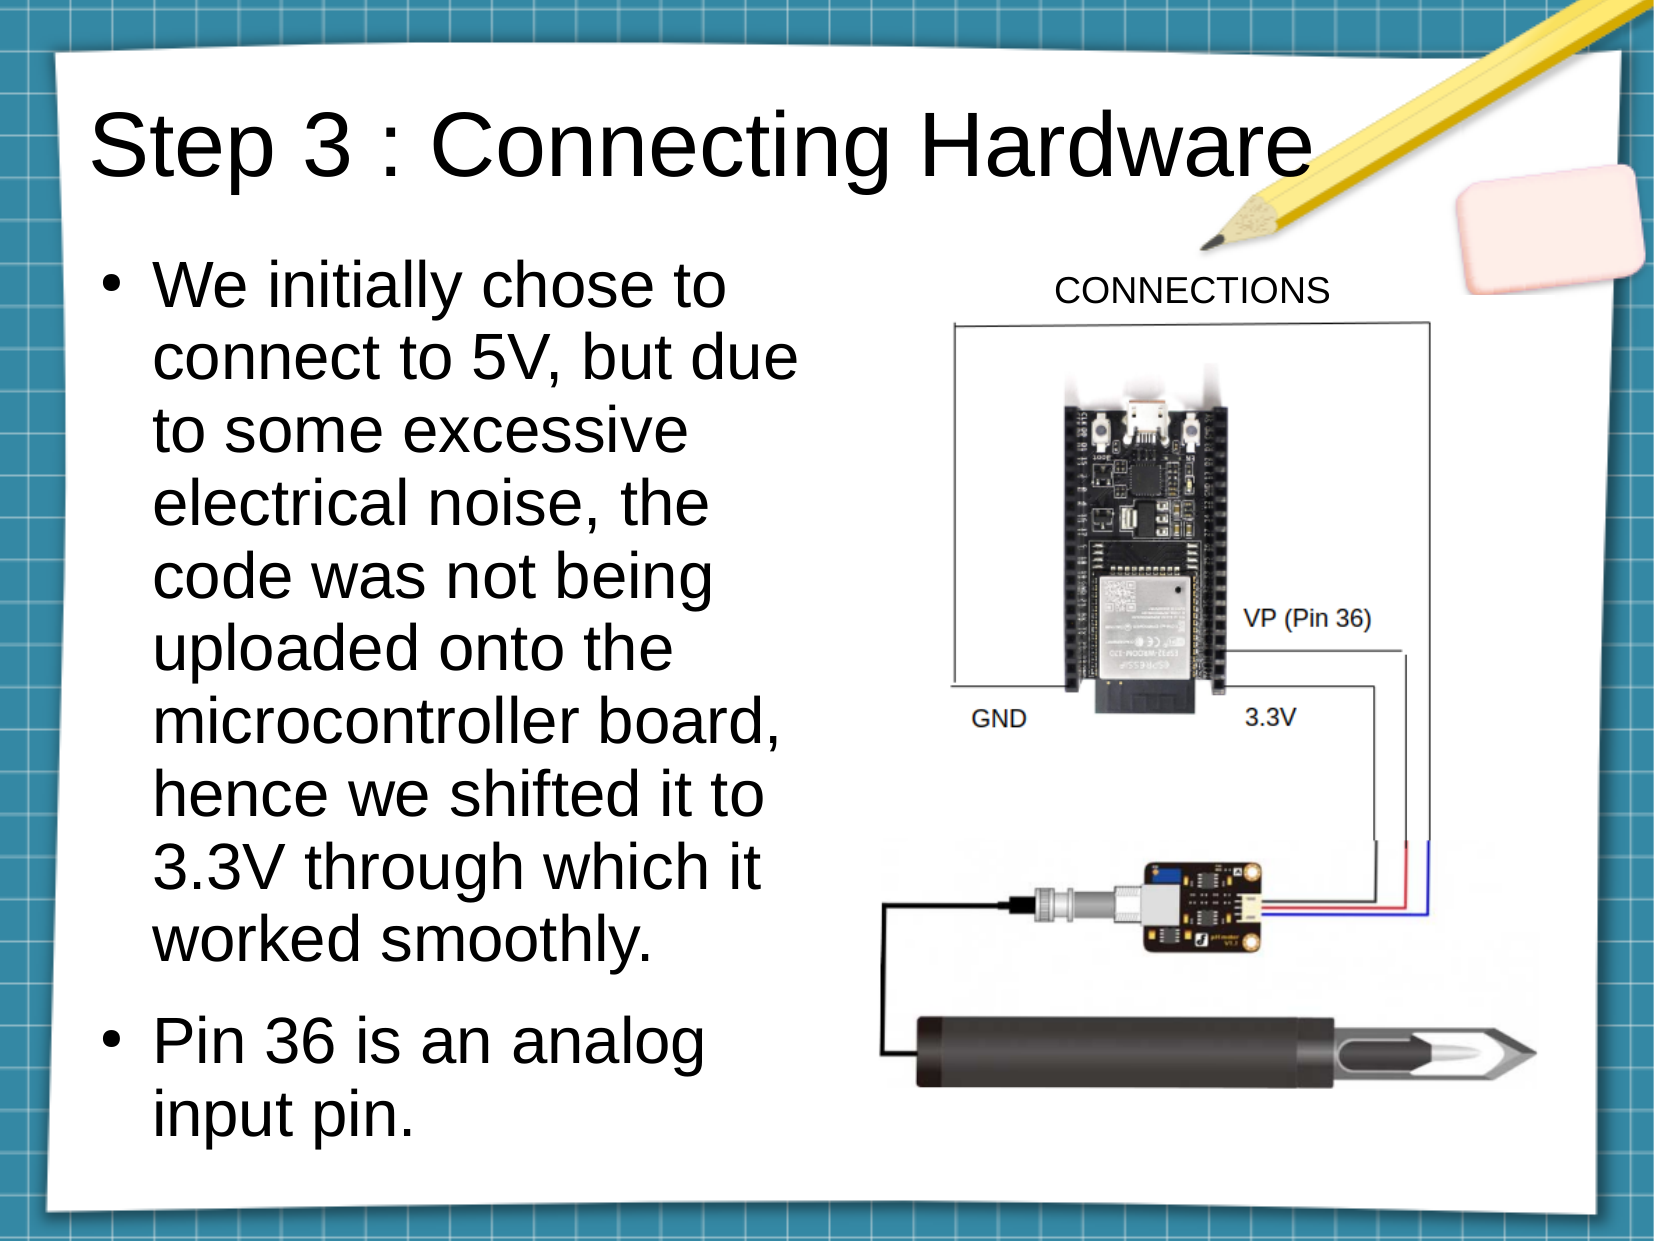

# Step 3 : Connecting Hardware
We initially chose to connect to 5V, but due to some excessive electrical noise, the code was not being uploaded onto the microcontroller board, hence we shifted it to 3.3V through which it worked smoothly.
Pin 36 is an analog input pin.
CONNECTIONS